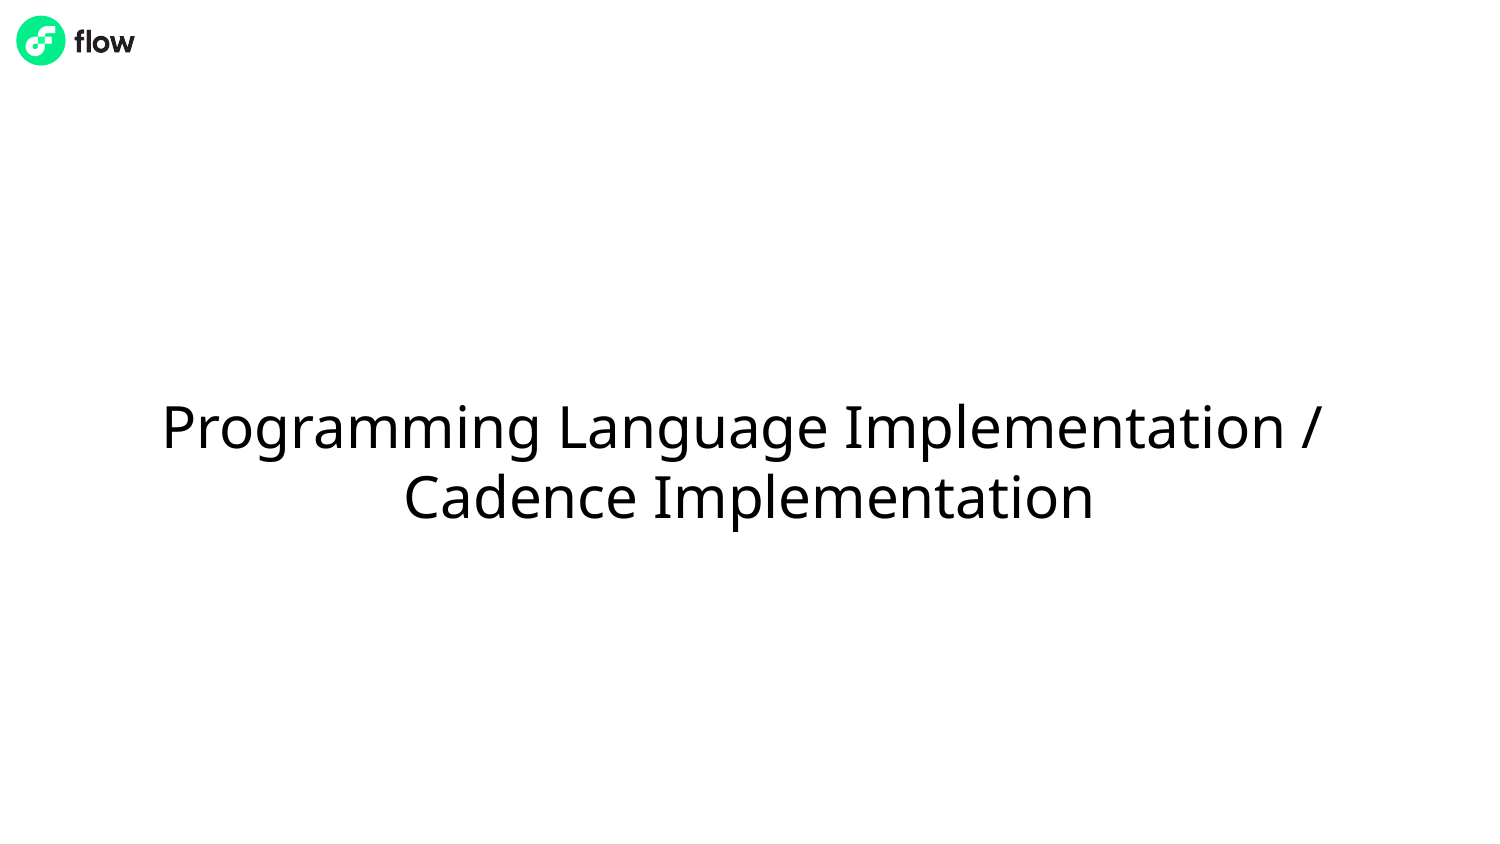

# Programming Language Implementation / Cadence Implementation